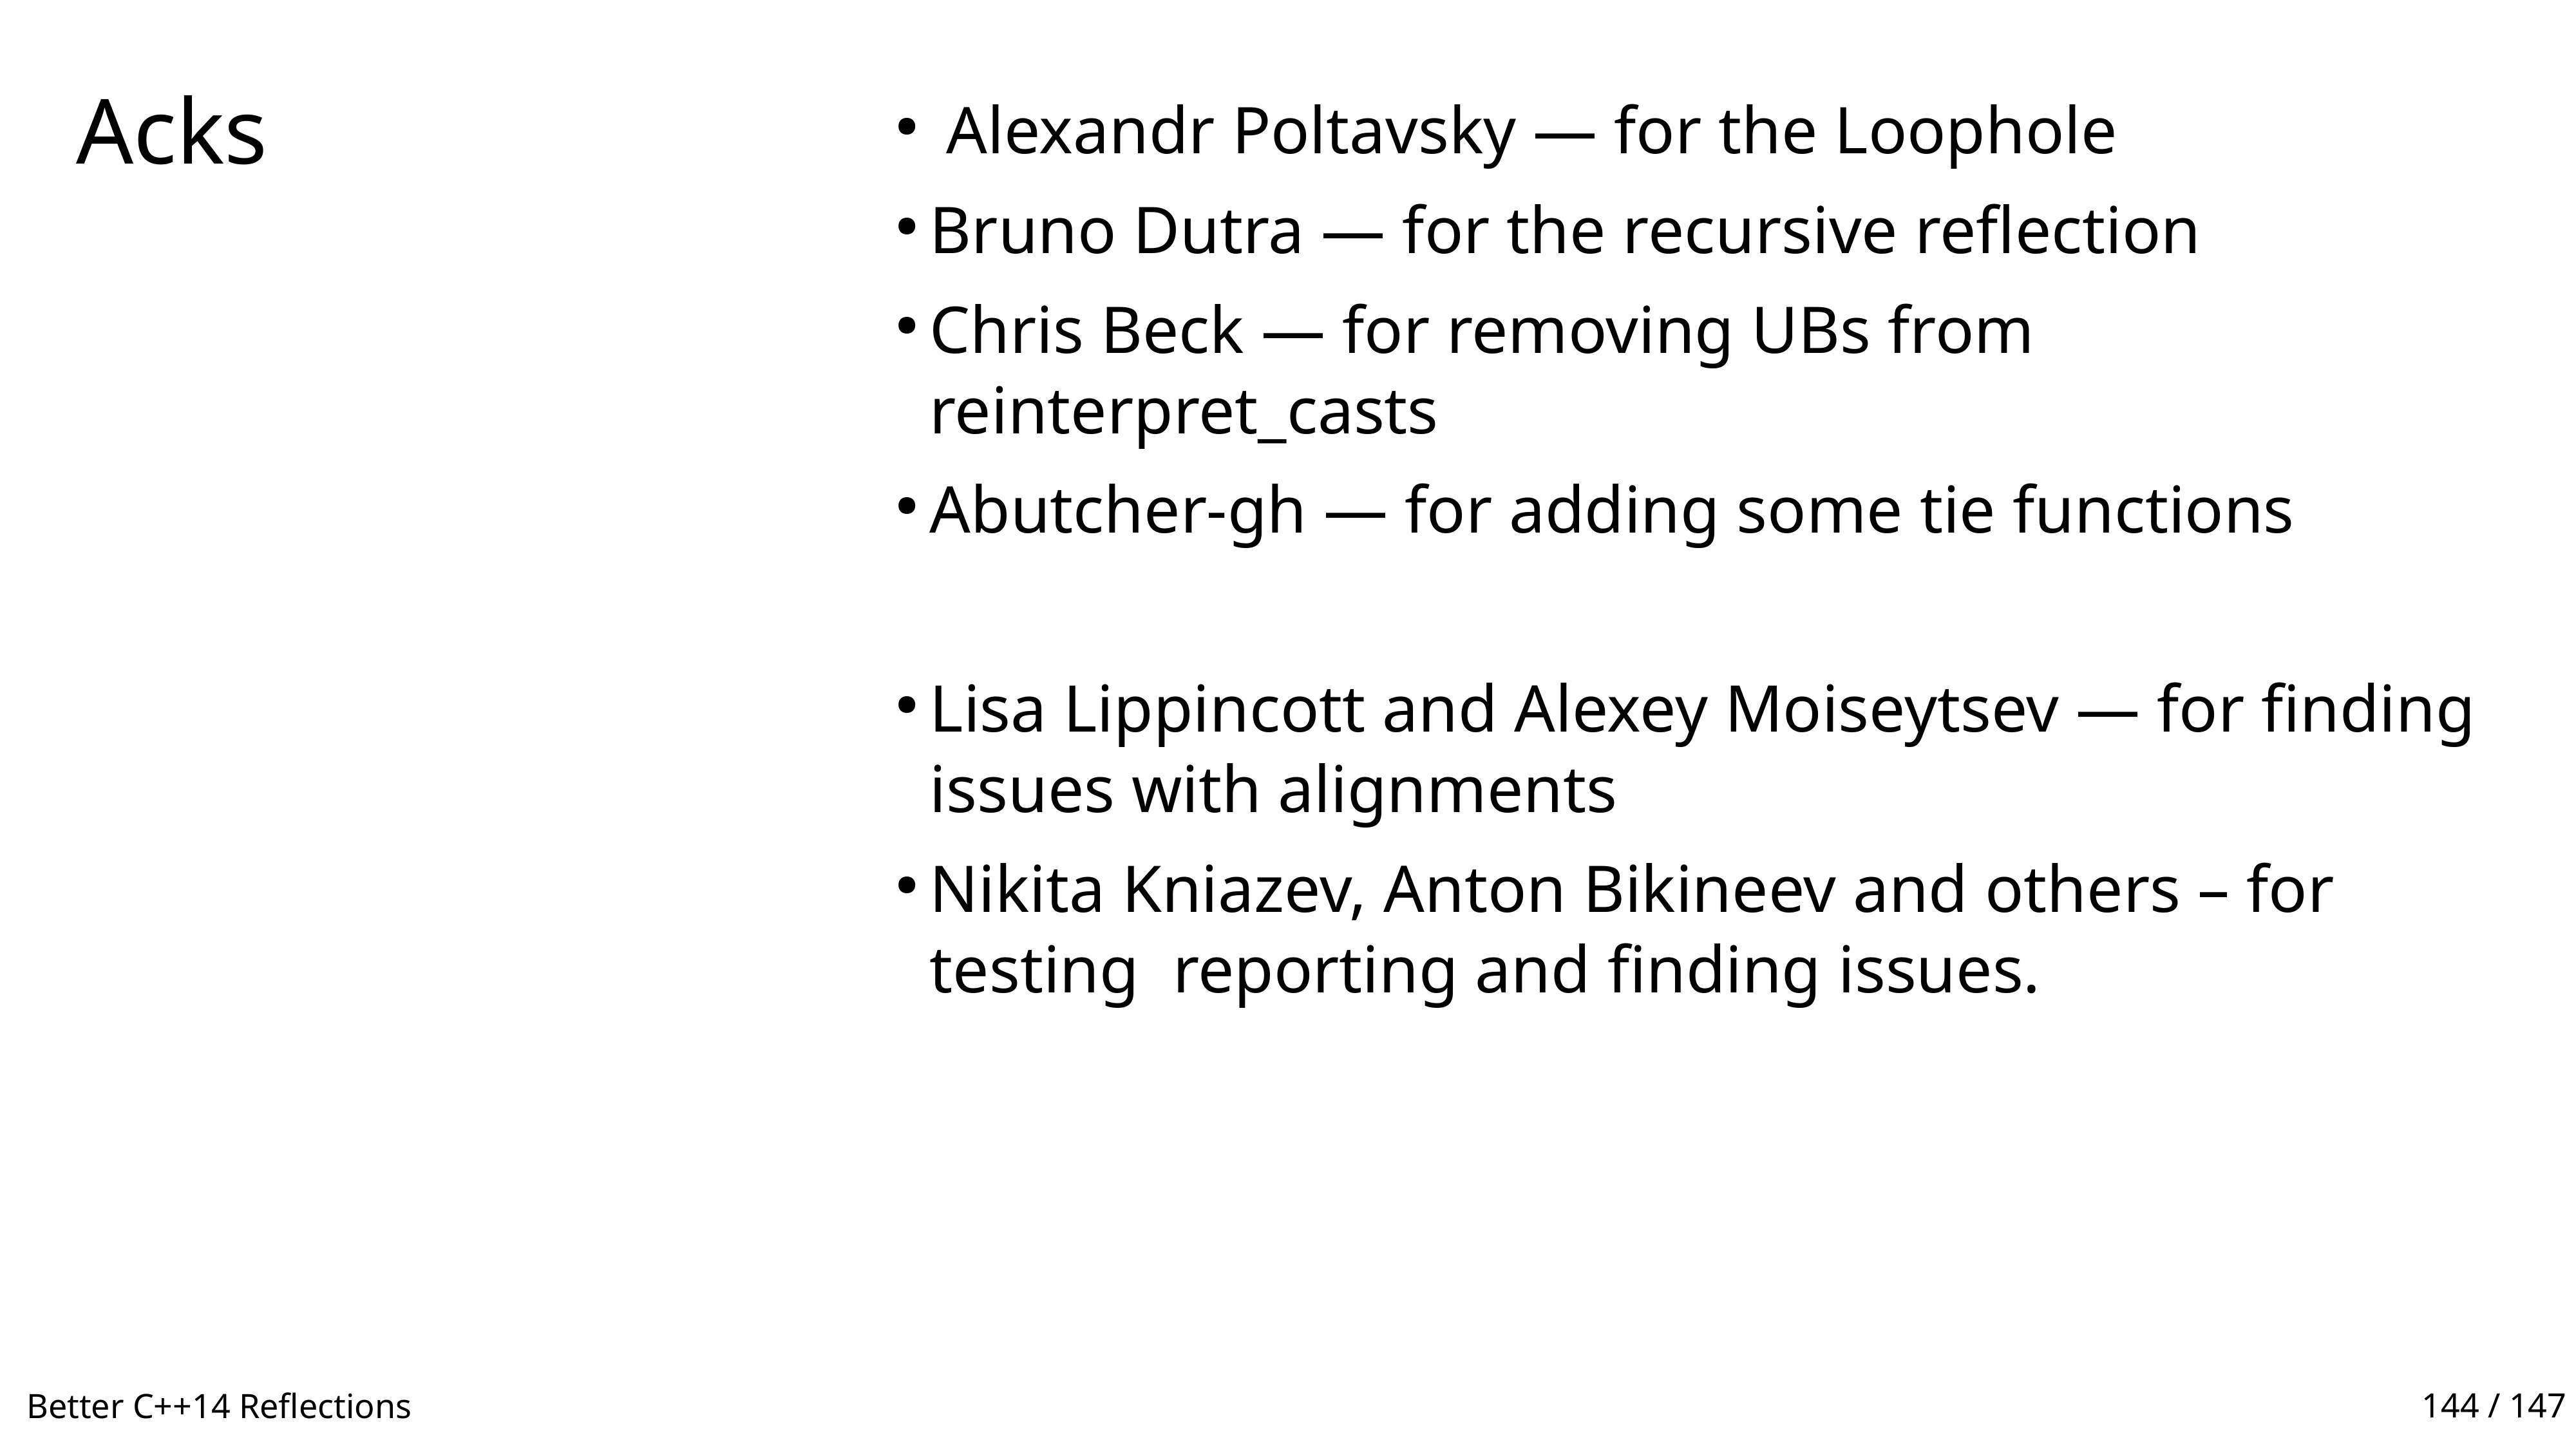

# Acks
 Alexandr Poltavsky — for the Loophole
Bruno Dutra — for the recursive reflection
Chris Beck — for removing UBs from reinterpret_casts
Abutcher-gh — for adding some tie functions
Lisa Lippincott and Alexey Moiseytsev — for finding issues with alignments
Nikita Kniazev, Anton Bikineev and others – for testing reporting and finding issues.
Better C++14 Reflections